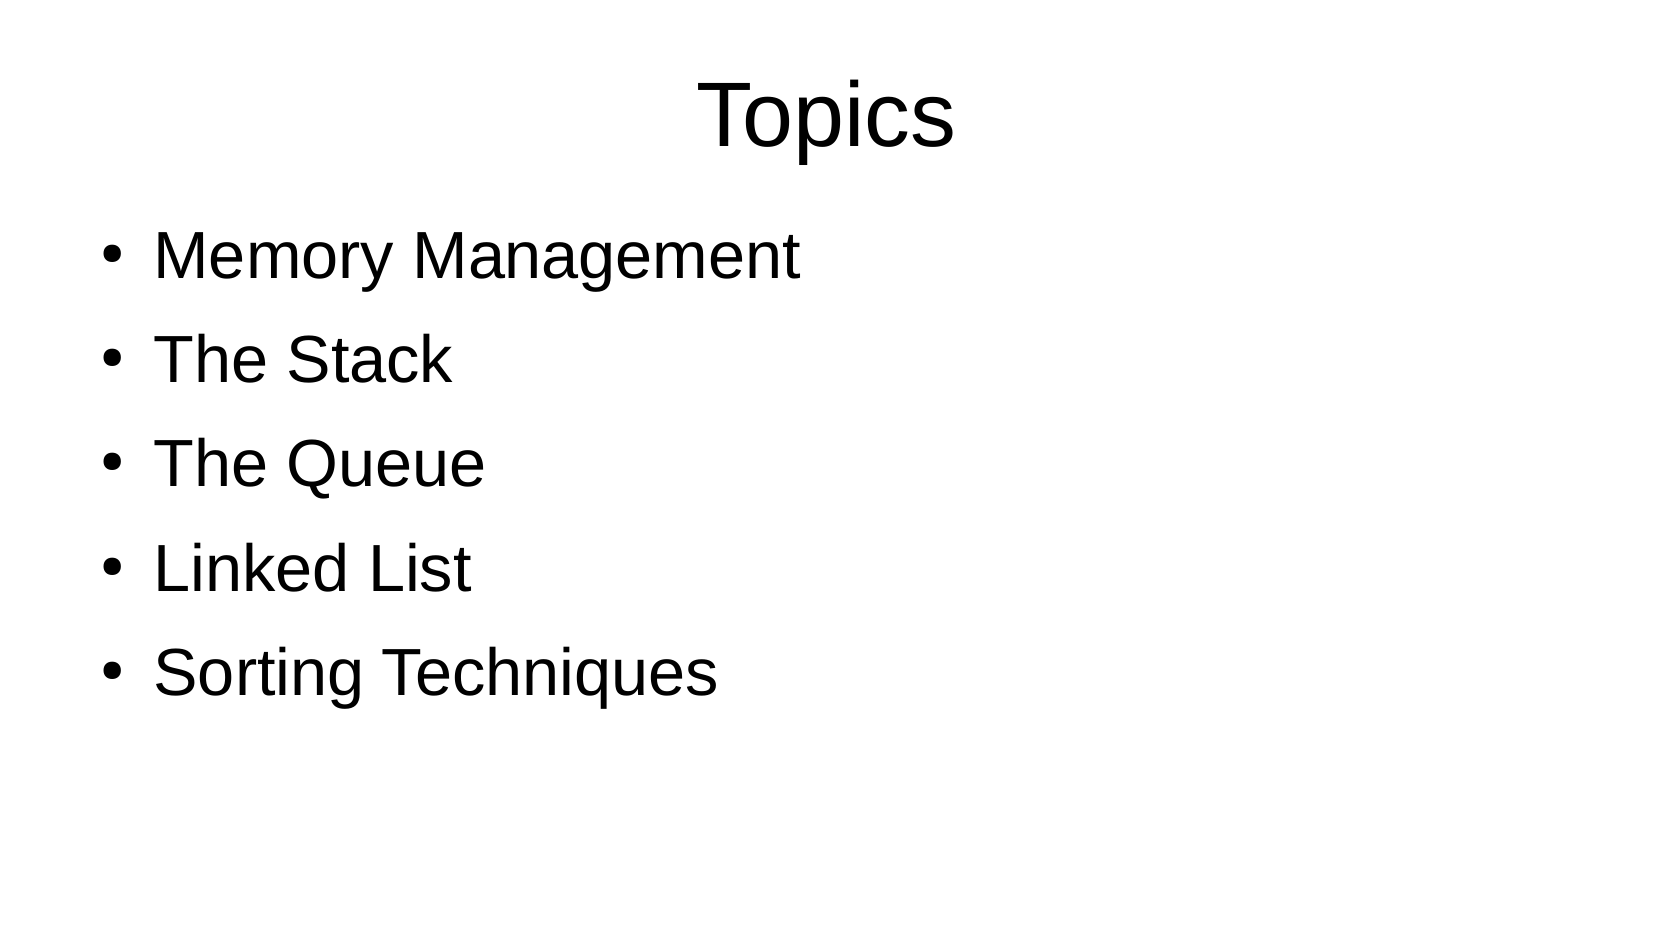

# Topics
Memory Management
The Stack
The Queue
Linked List
Sorting Techniques